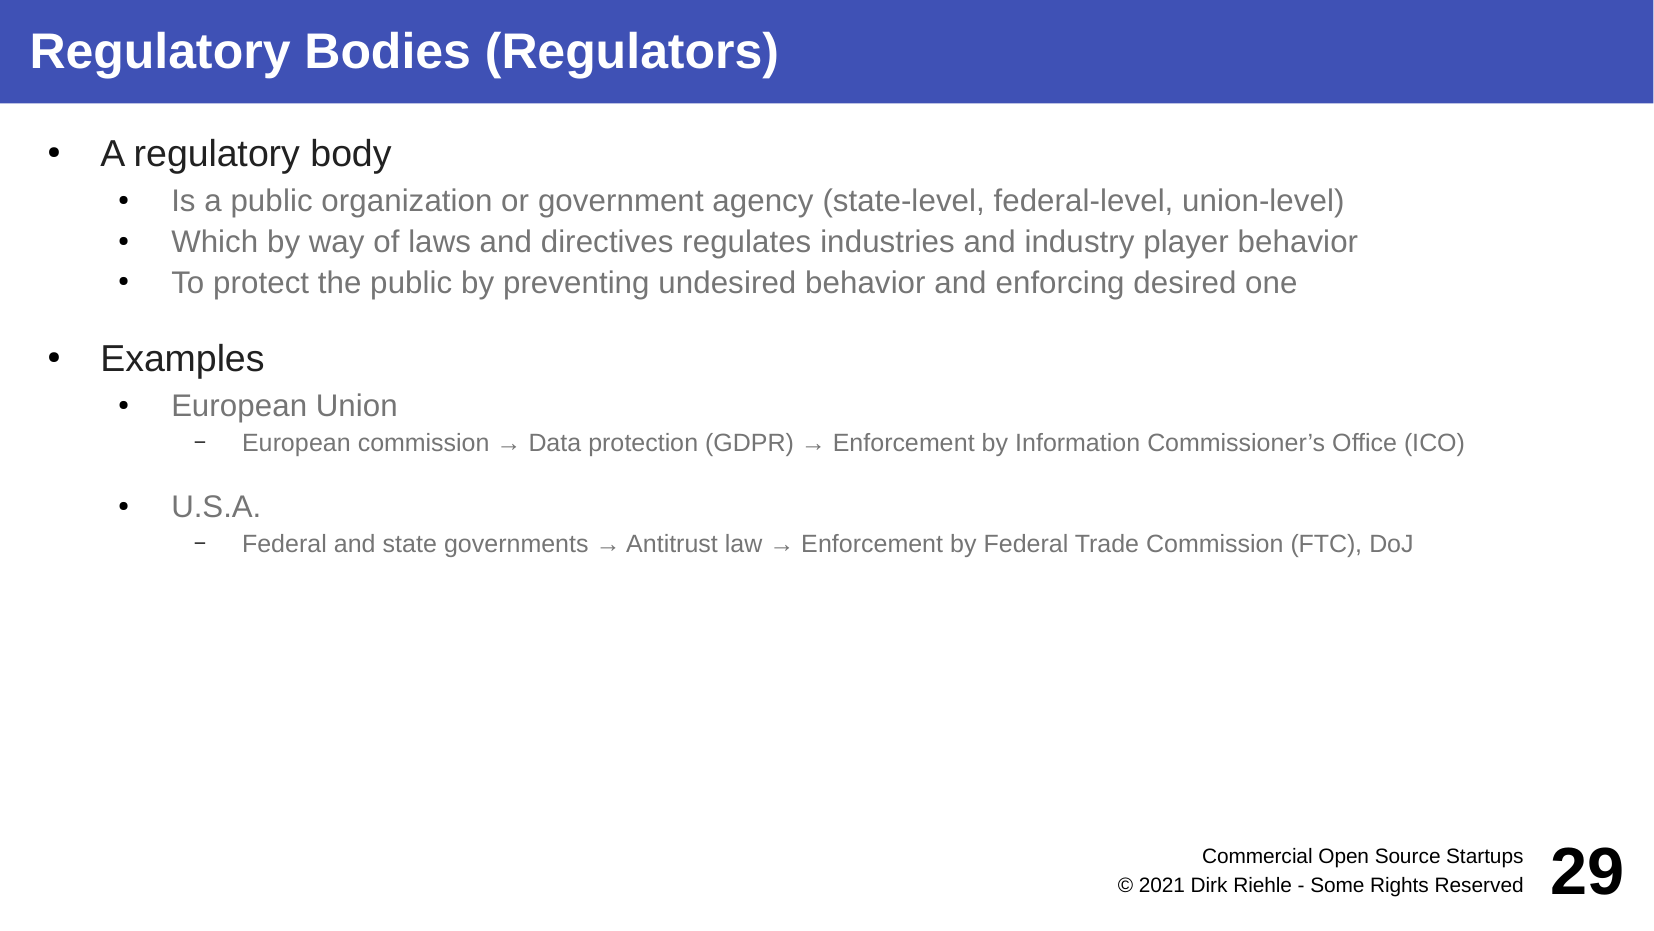

# Regulatory Bodies (Regulators)
A regulatory body
Is a public organization or government agency (state-level, federal-level, union-level)
Which by way of laws and directives regulates industries and industry player behavior
To protect the public by preventing undesired behavior and enforcing desired one
Examples
European Union
European commission → Data protection (GDPR) → Enforcement by Information Commissioner’s Office (ICO)
U.S.A.
Federal and state governments → Antitrust law → Enforcement by Federal Trade Commission (FTC), DoJ
Commercial Open Source Startups
29
© 2021 Dirk Riehle - Some Rights Reserved